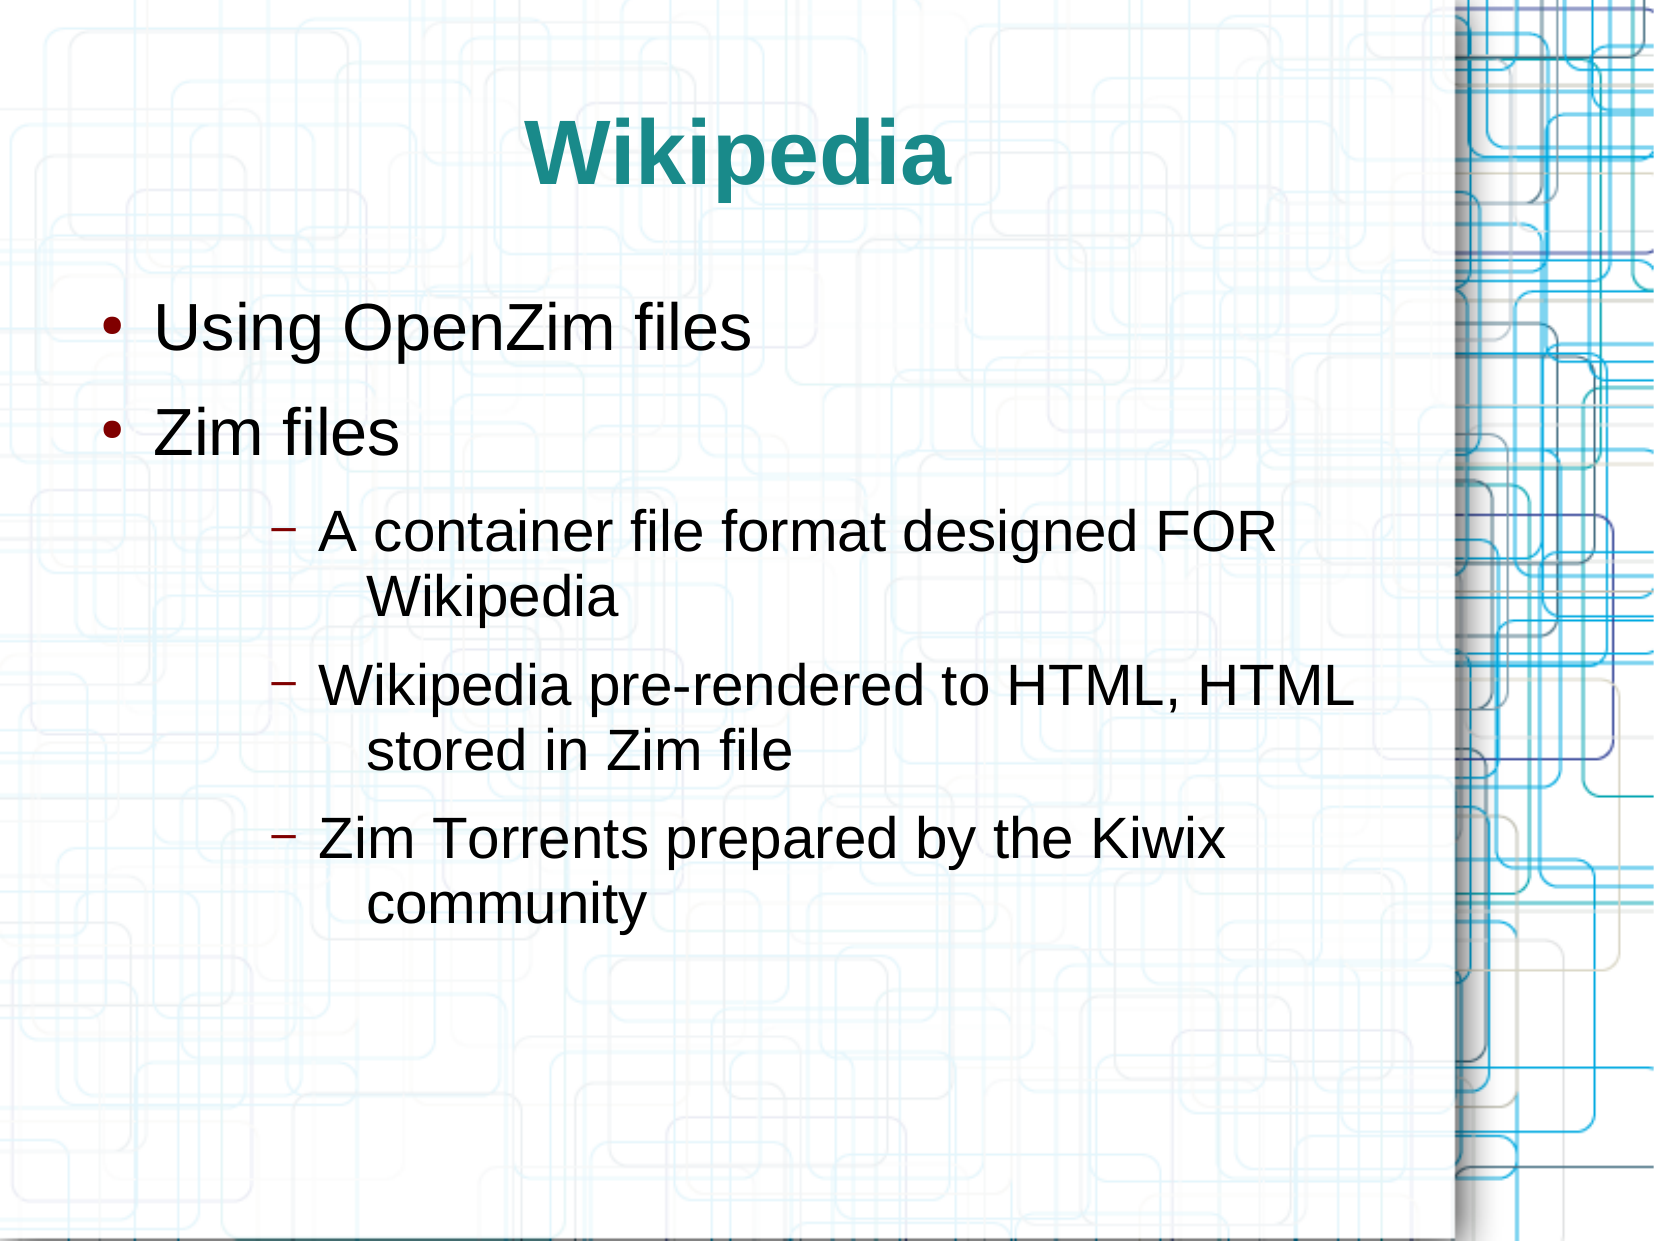

# Wikipedia
Using OpenZim files
Zim files
A container file format designed FOR Wikipedia
Wikipedia pre-rendered to HTML, HTML stored in Zim file
Zim Torrents prepared by the Kiwix community